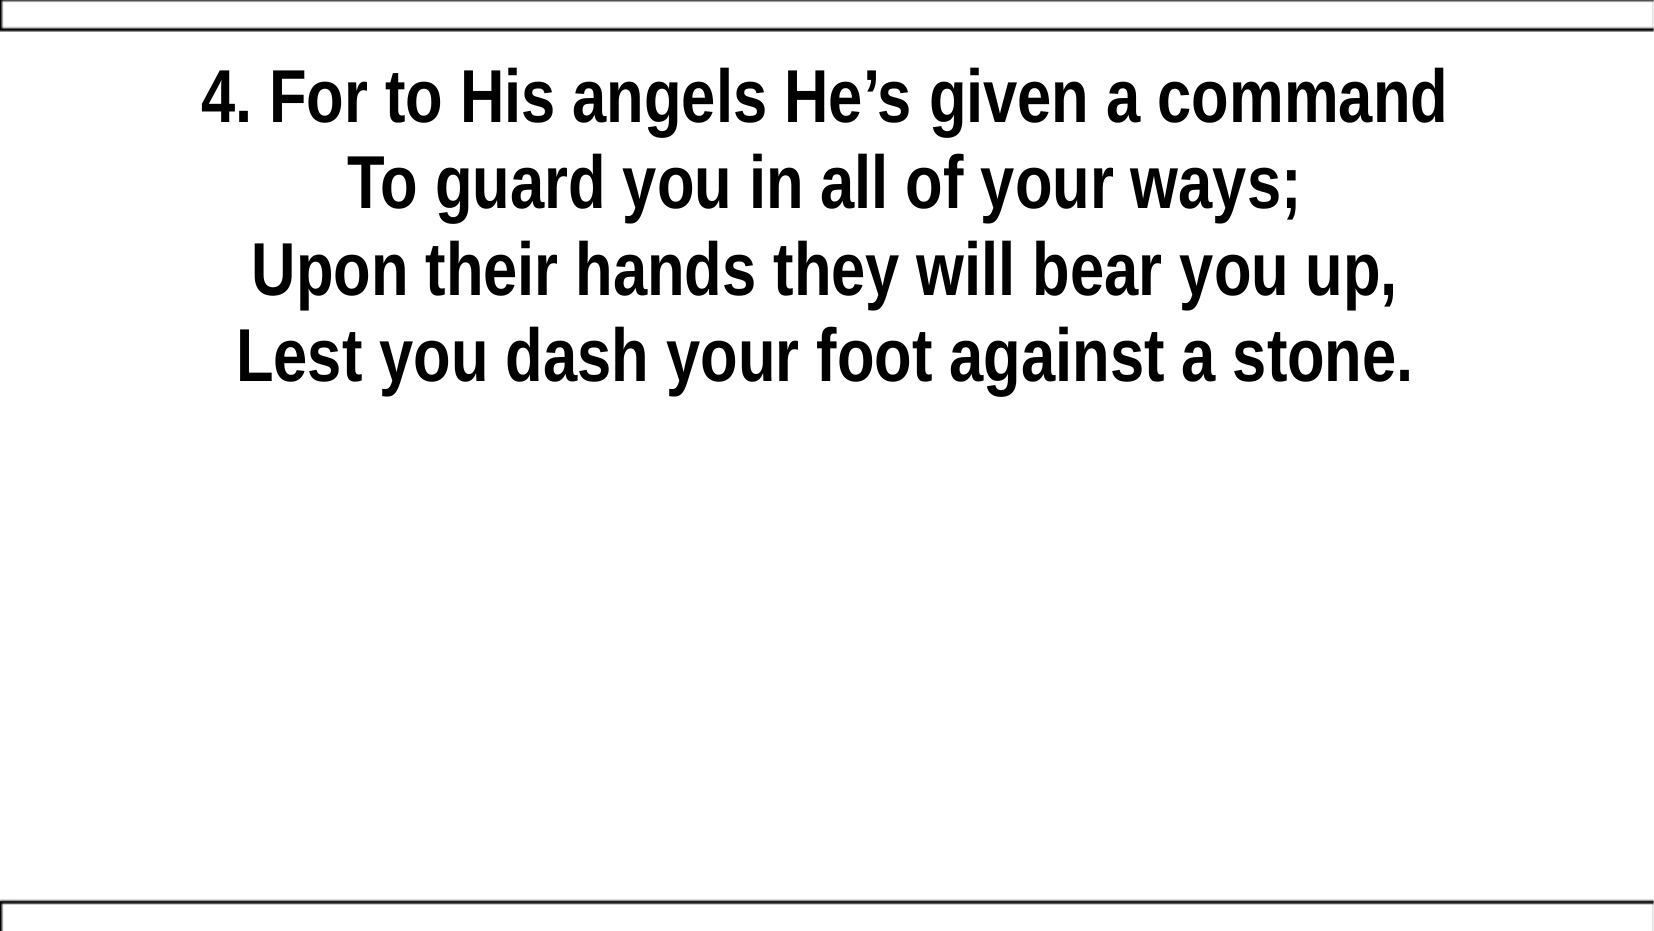

4. For to His angels He’s given a command
To guard you in all of your ways;
Upon their hands they will bear you up,
Lest you dash your foot against a stone.